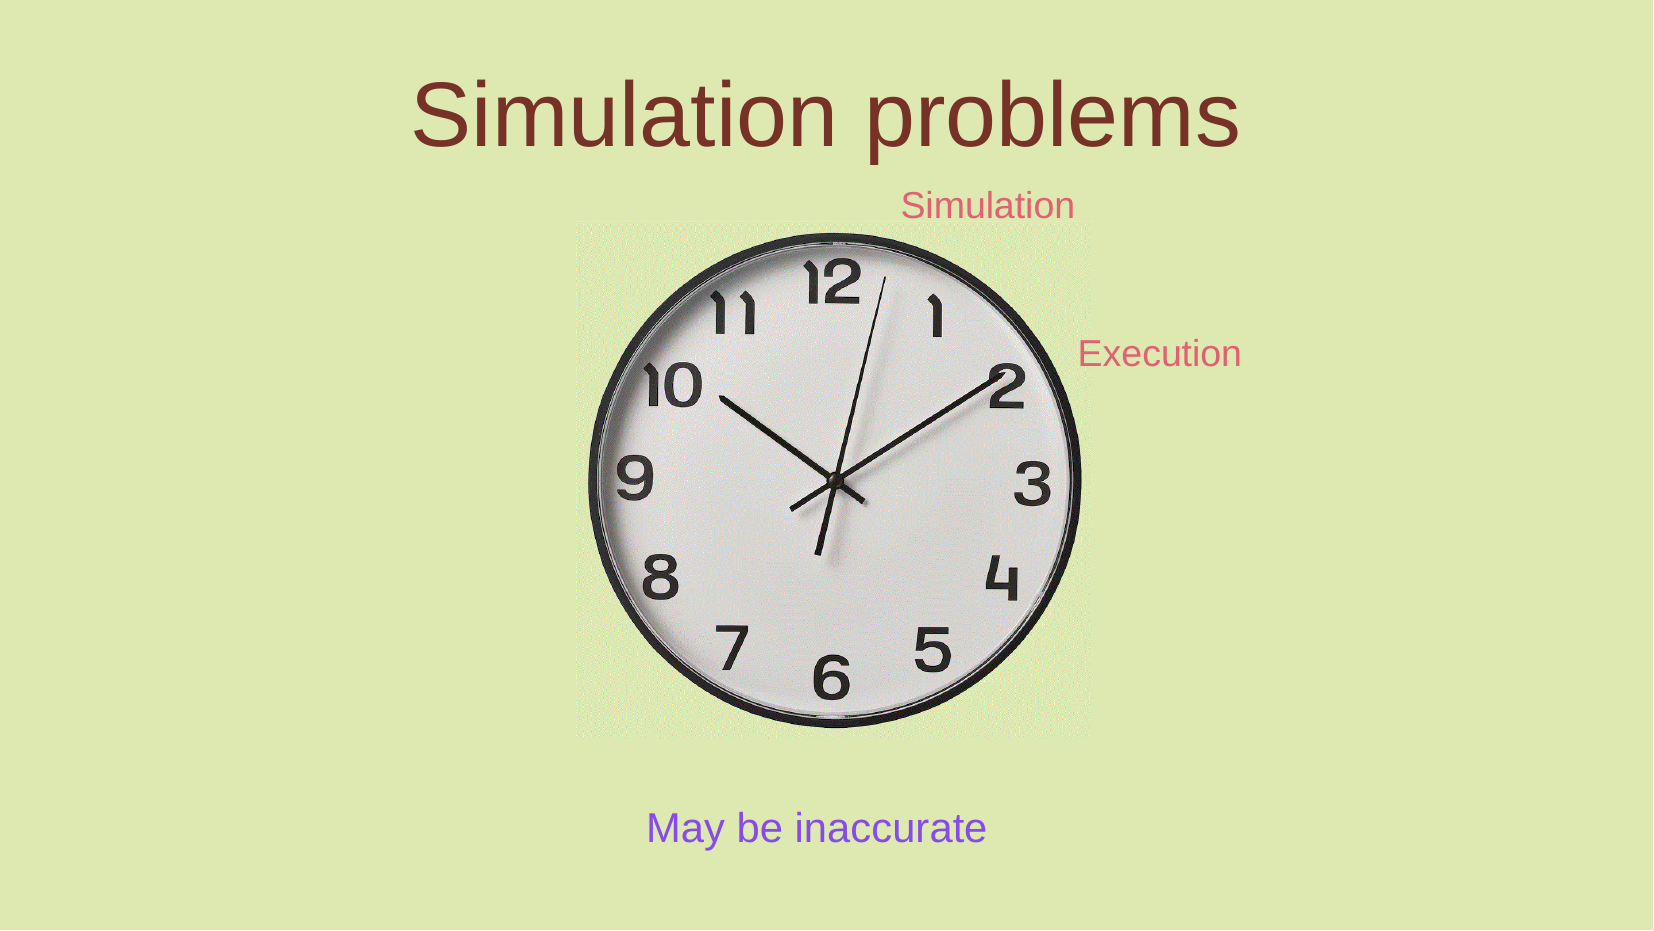

# Simulation problems
Simulation
Execution
May be inaccurate